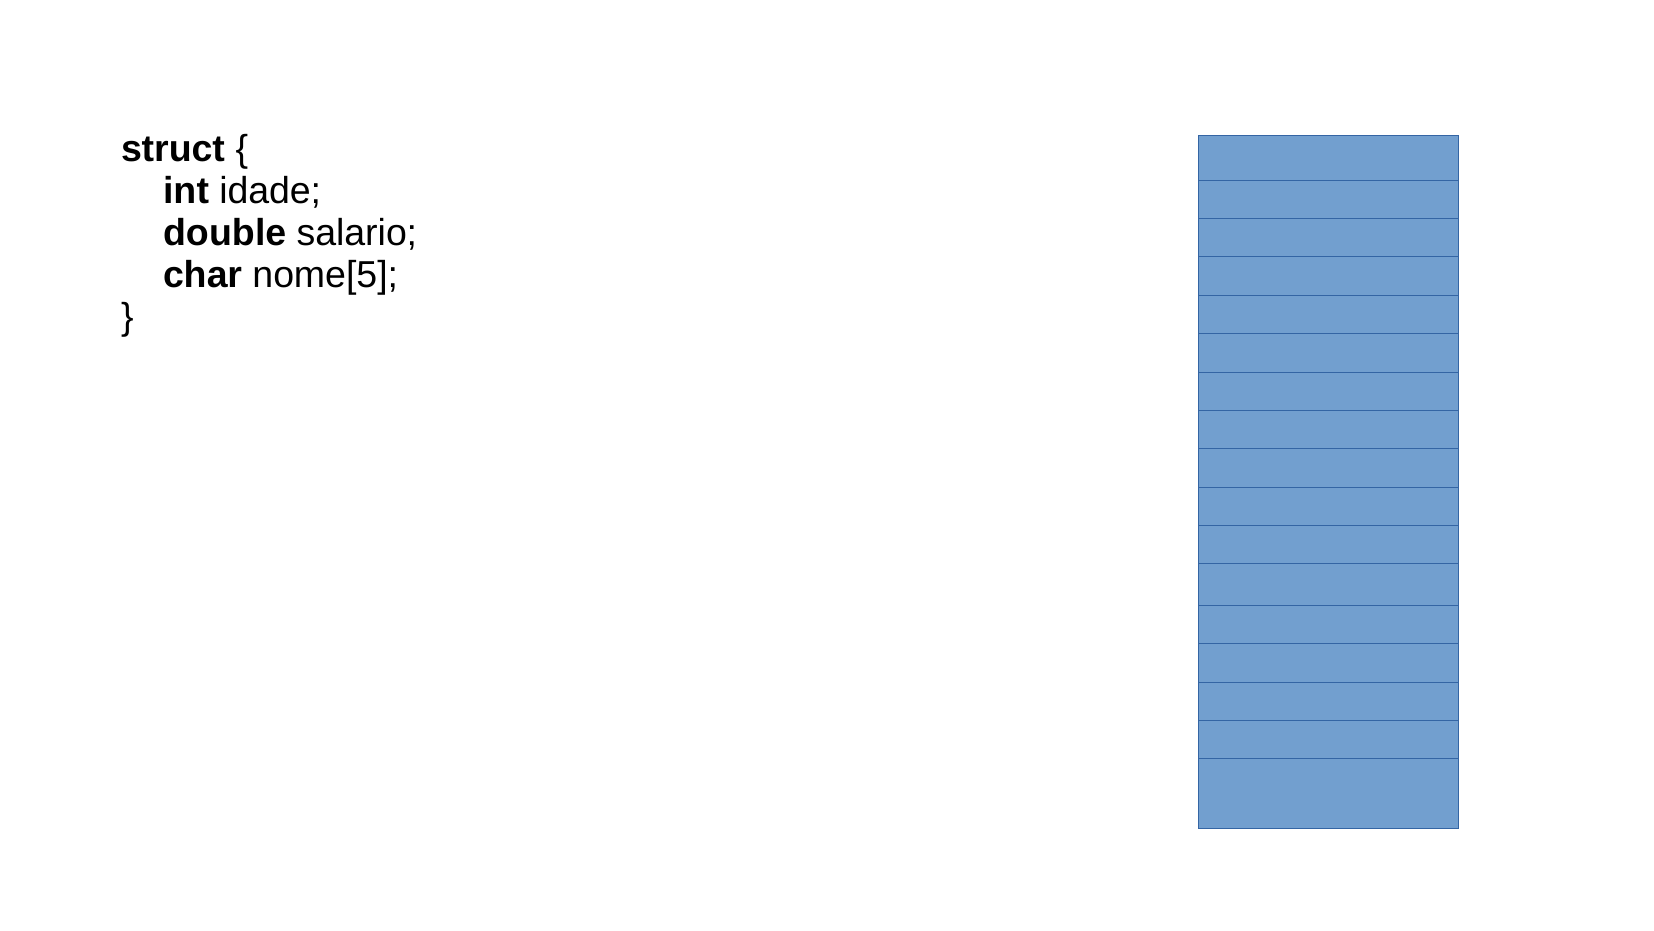

struct {
 int idade;
 double salario;
 char nome[5];
}